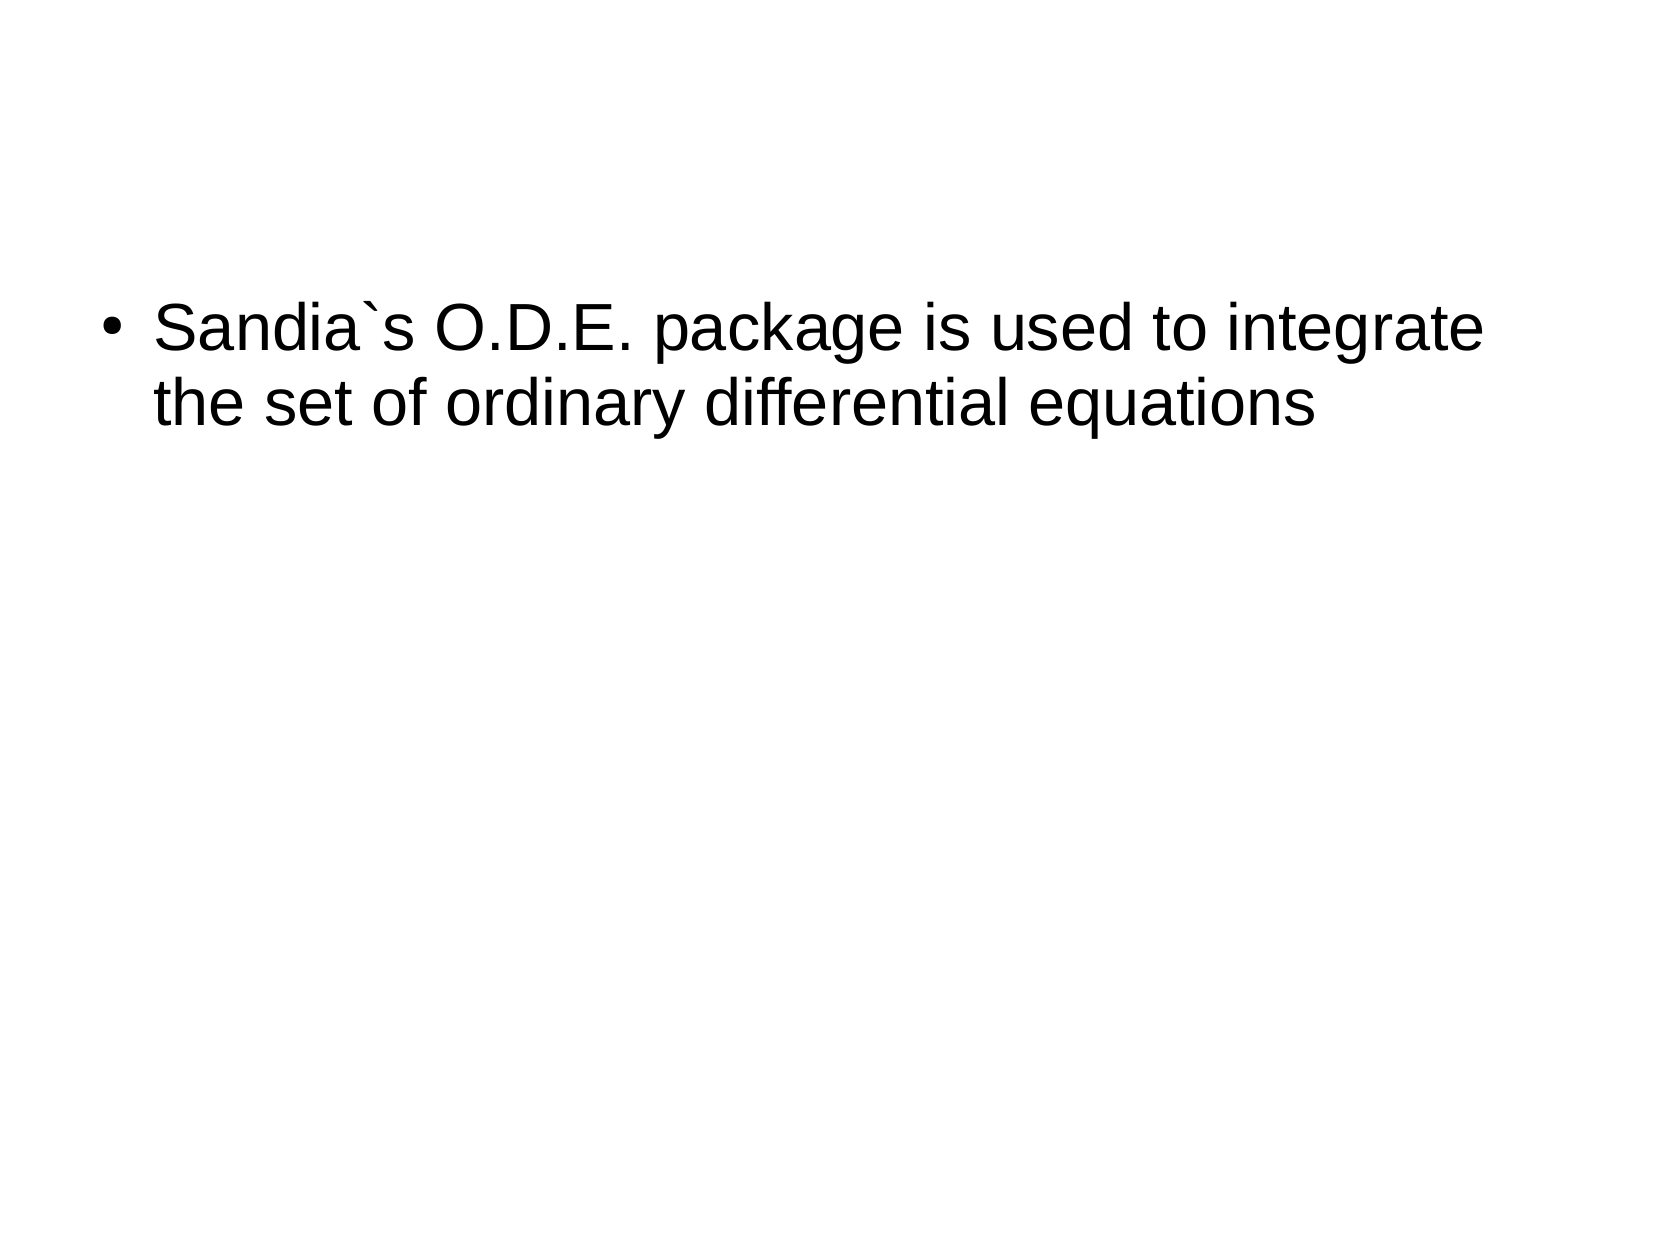

#
Sandia`s O.D.E. package is used to integrate the set of ordinary differential equations